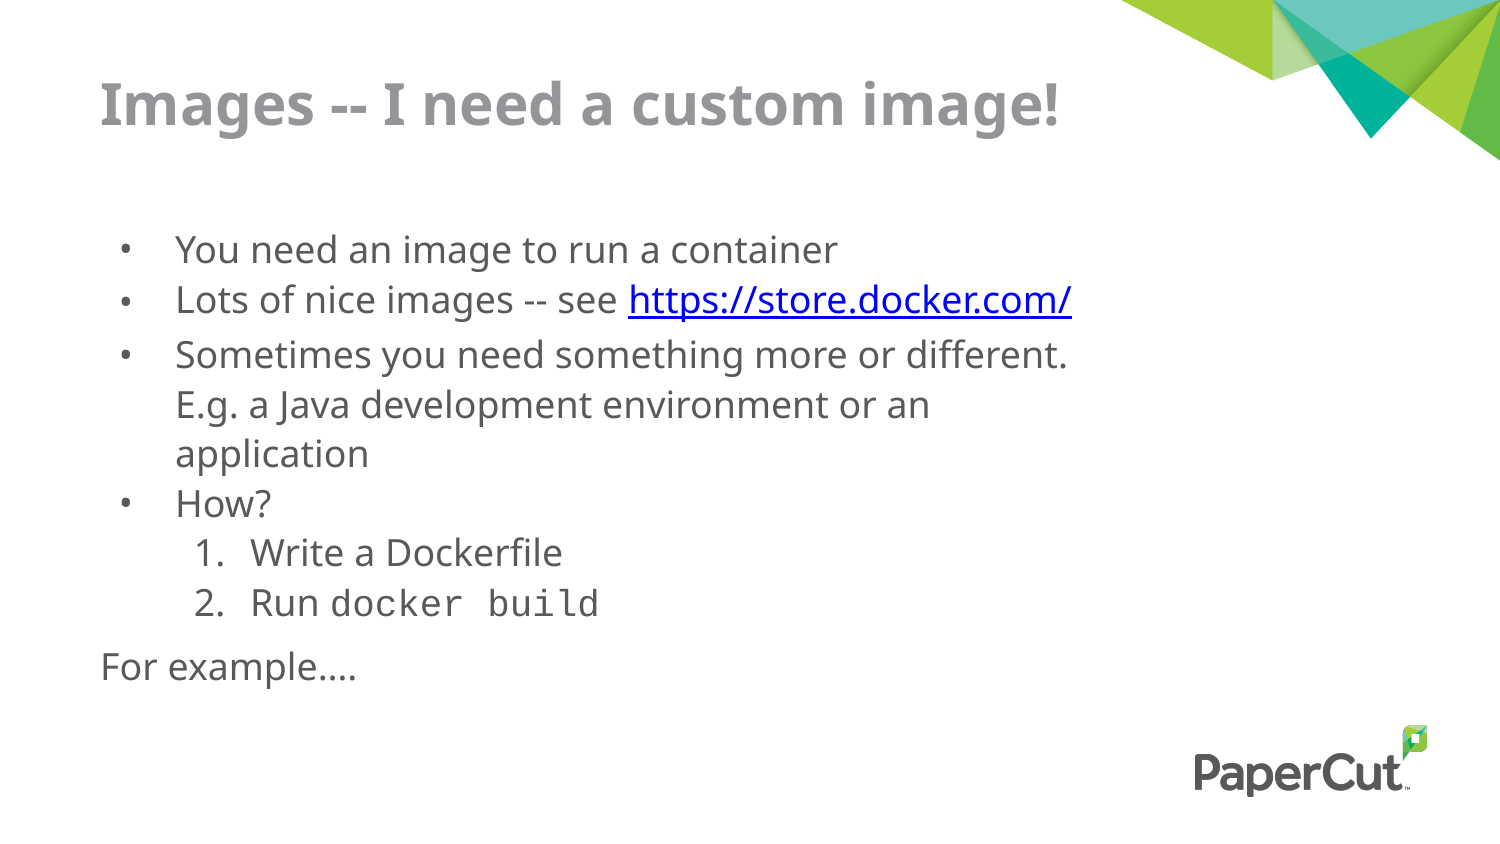

# Images -- I need a custom image!
You need an image to run a container
Lots of nice images -- see https://store.docker.com/
Sometimes you need something more or different. E.g. a Java development environment or an application
How?
Write a Dockerfile
Run docker build
For example….